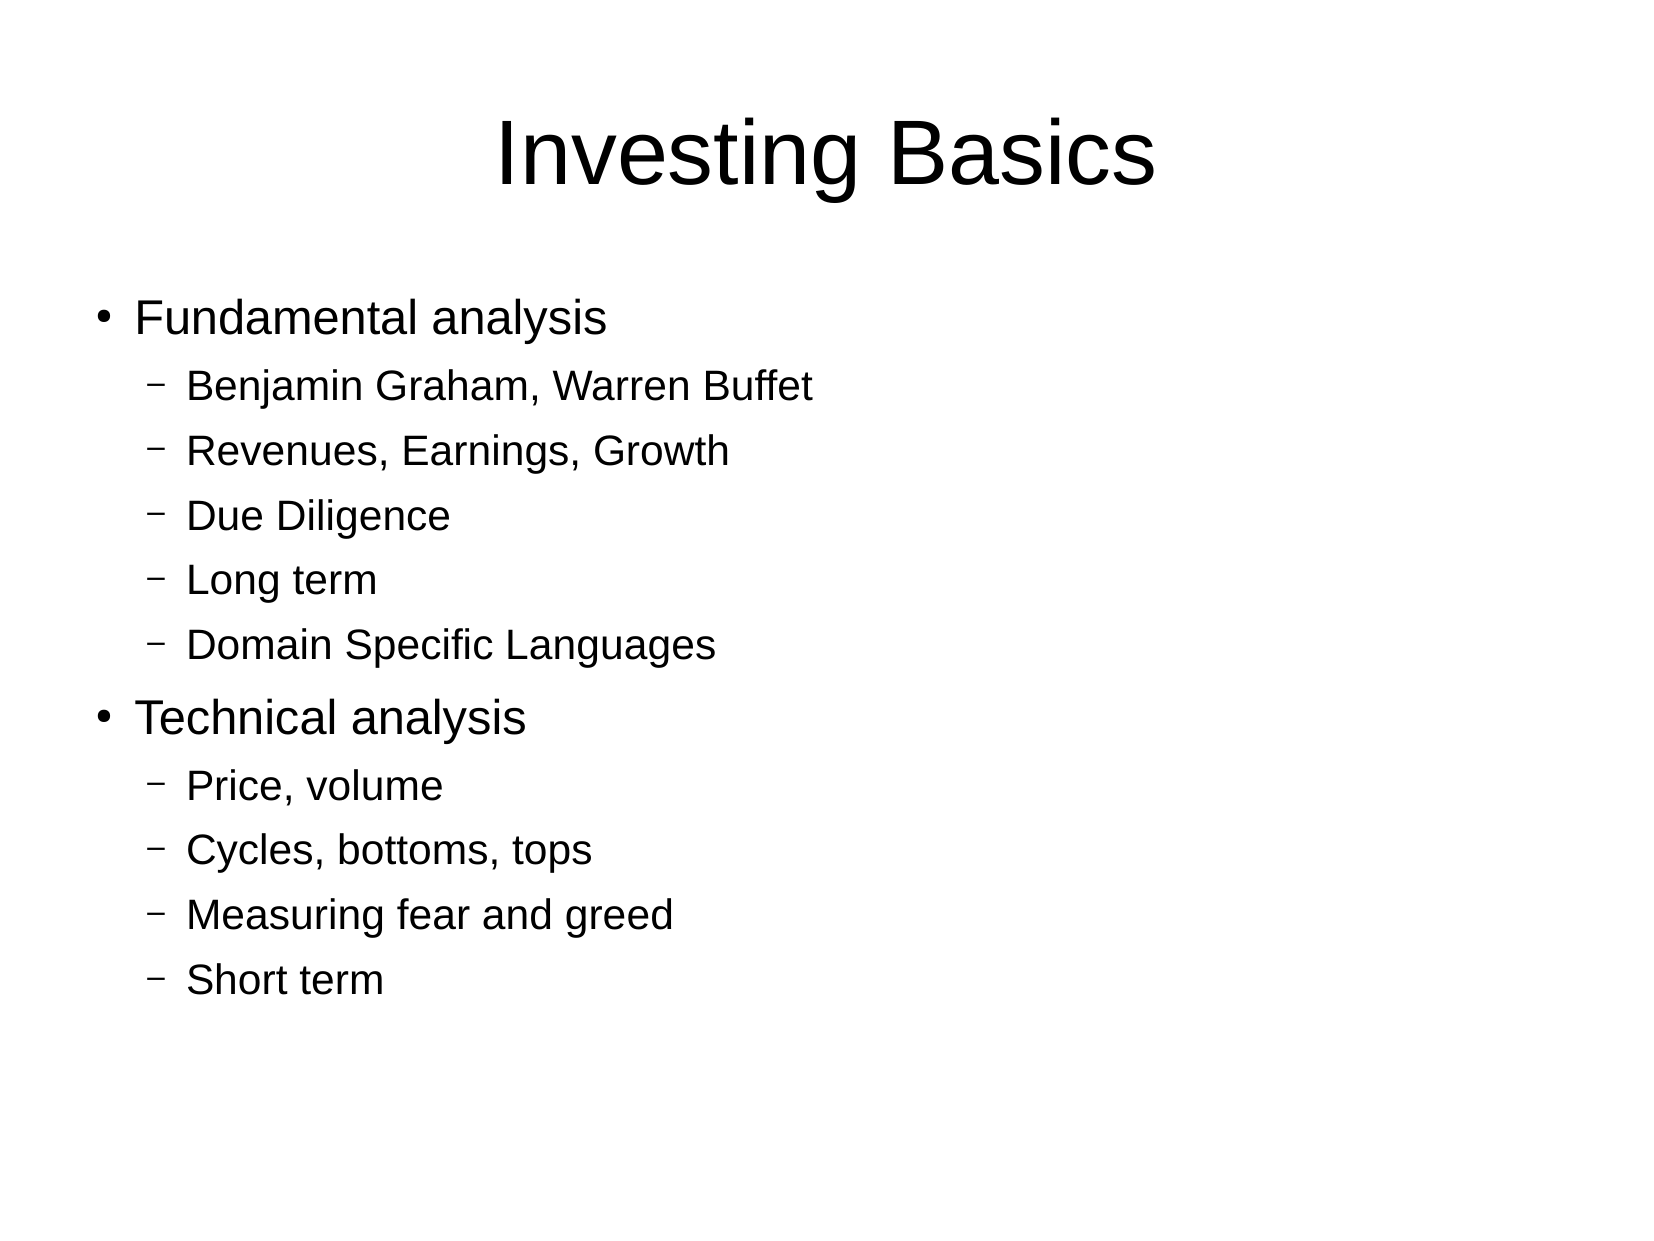

# Investing Basics
Fundamental analysis
Benjamin Graham, Warren Buffet
Revenues, Earnings, Growth
Due Diligence
Long term
Domain Specific Languages
Technical analysis
Price, volume
Cycles, bottoms, tops
Measuring fear and greed
Short term